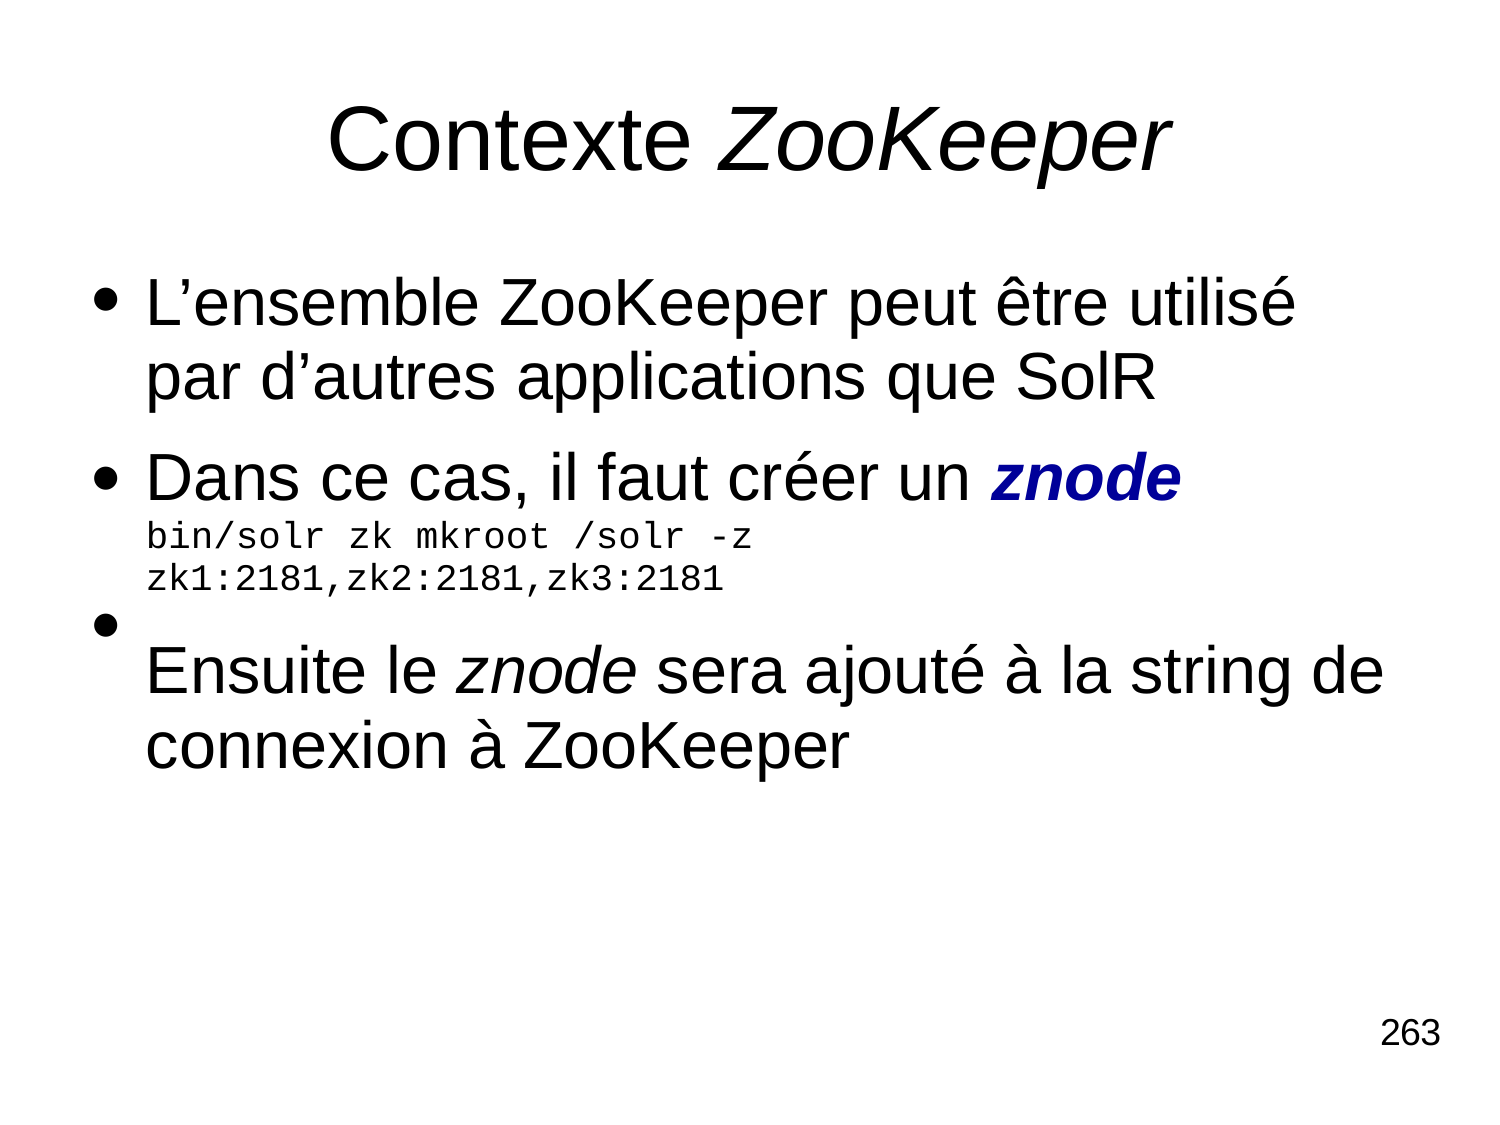

# Contexte ZooKeeper
L’ensemble ZooKeeper peut être utilisé par d’autres applications que SolR
Dans ce cas, il faut créer un znode
bin/solr zk mkroot /solr -z zk1:2181,zk2:2181,zk3:2181
Ensuite le znode sera ajouté à la string de connexion à ZooKeeper
●
●
●
263